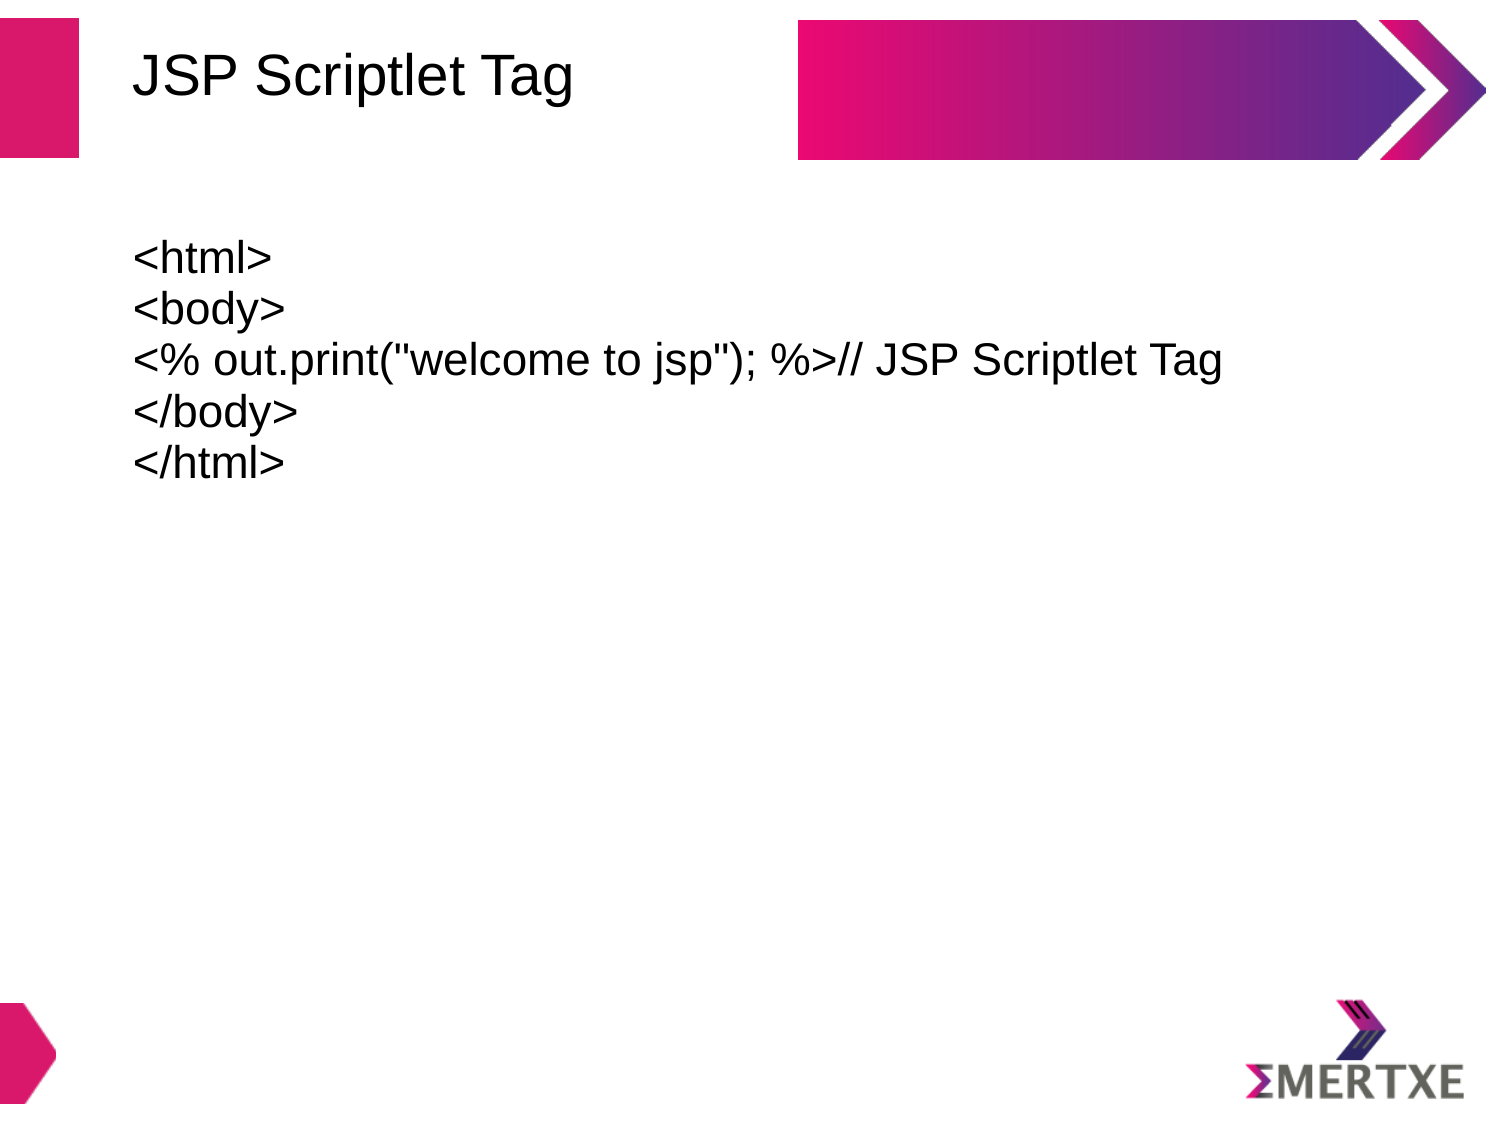

JSP Scriptlet Tag
<html>
<body>
<% out.print("welcome to jsp"); %>// JSP Scriptlet Tag
</body>
</html>